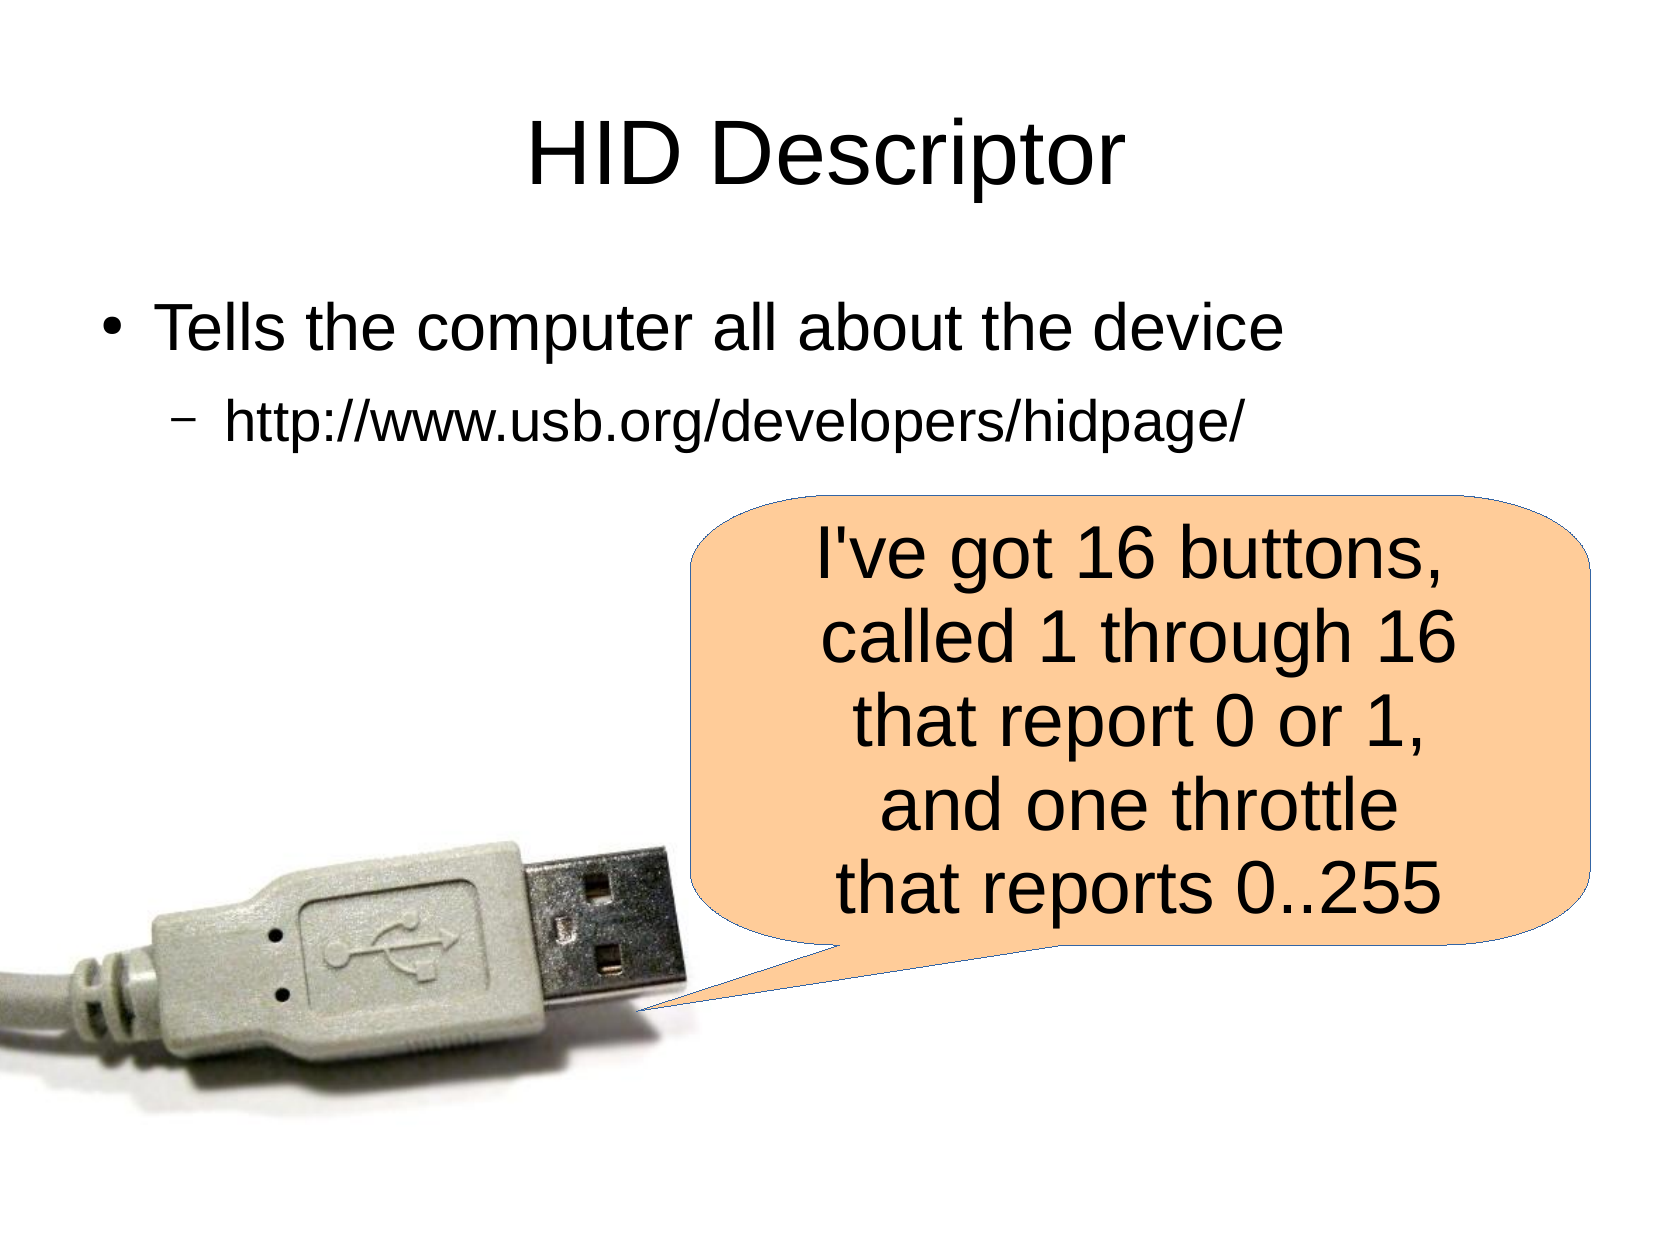

# HID Descriptor
Tells the computer all about the device
http://www.usb.org/developers/hidpage/
I've got 16 buttons,
called 1 through 16
that report 0 or 1,
and one throttle
that reports 0..255